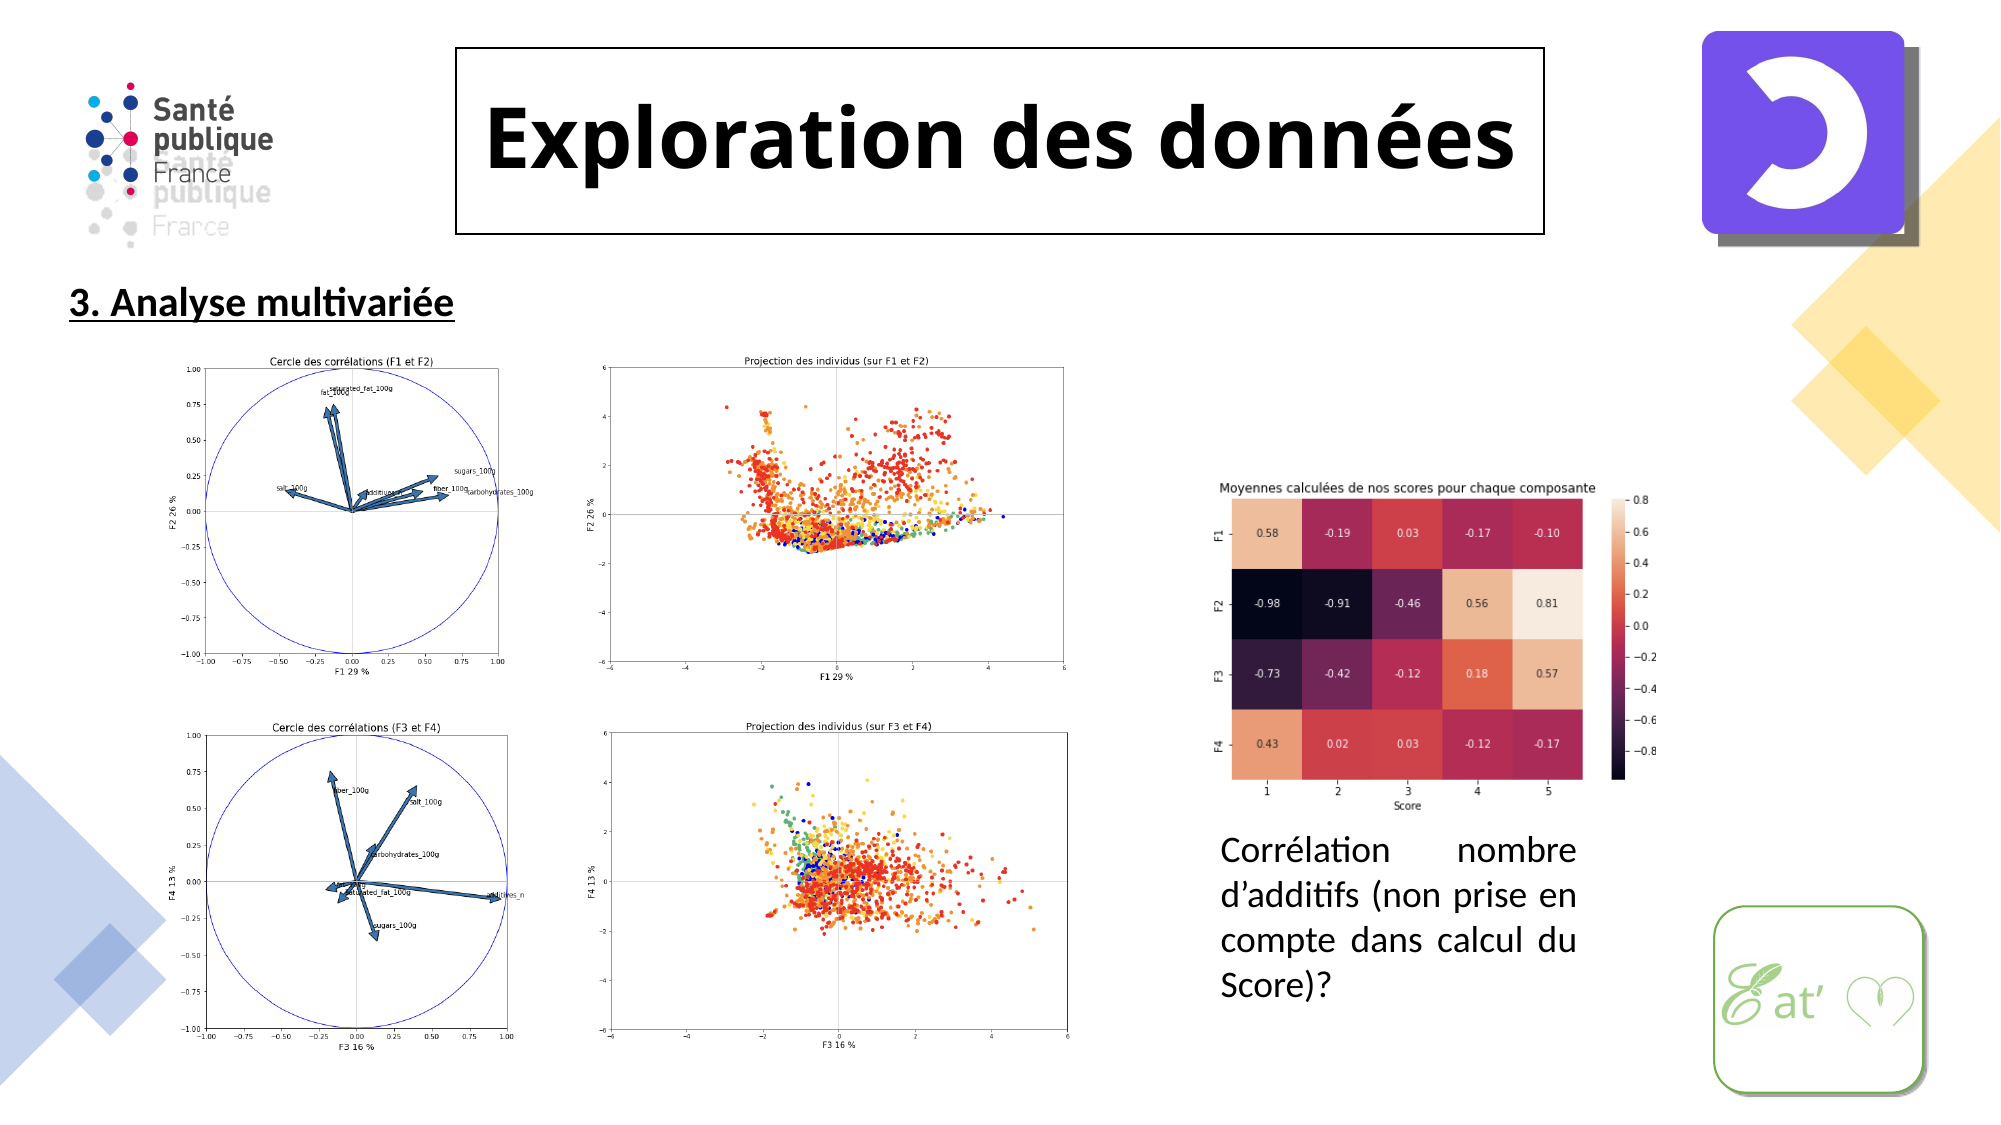

# Exploration des données
3. Analyse multivariée
Corrélation nombre d’additifs (non prise en compte dans calcul du Score)?
at’